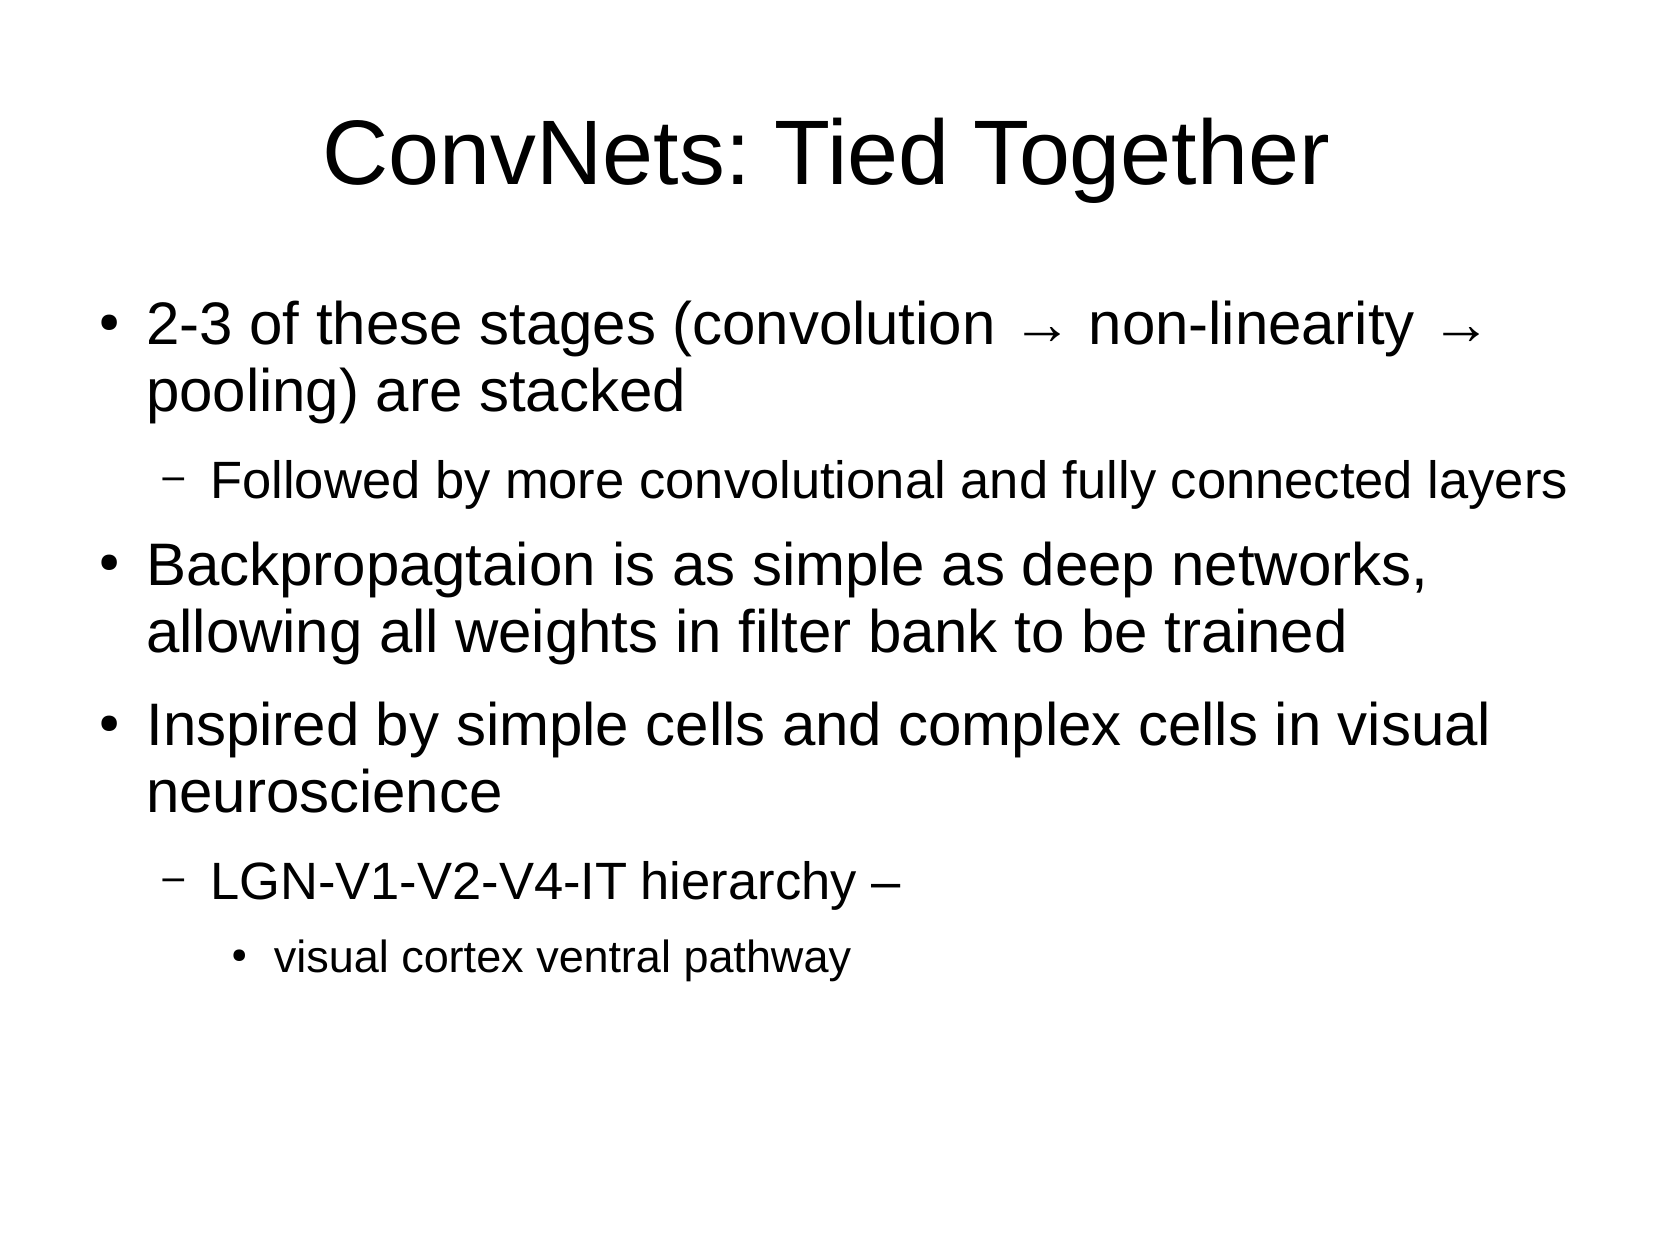

# ConvNets: Tied Together
2-3 of these stages (convolution → non-linearity → pooling) are stacked
Followed by more convolutional and fully connected layers
Backpropagtaion is as simple as deep networks, allowing all weights in filter bank to be trained
Inspired by simple cells and complex cells in visual neuroscience
LGN-V1-V2-V4-IT hierarchy –
visual cortex ventral pathway